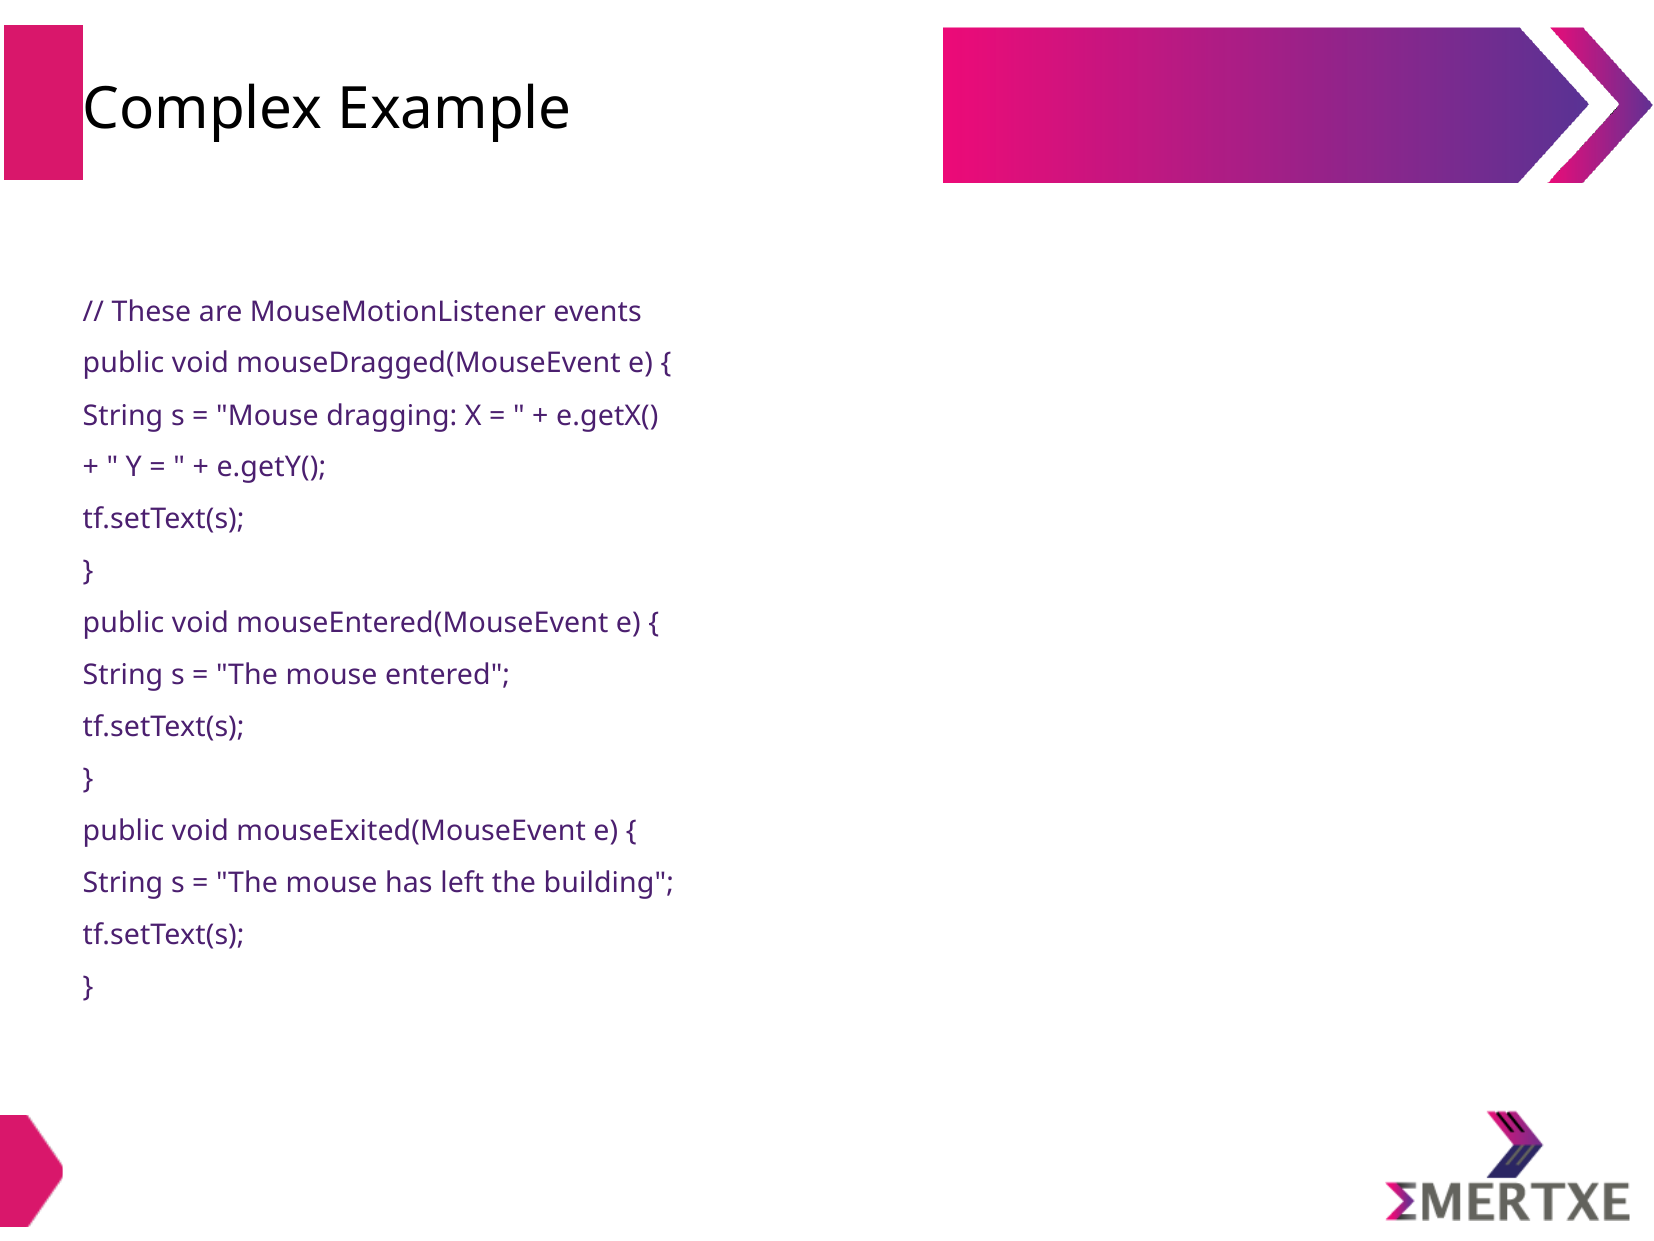

# Complex Example
// These are MouseMotionListener events
public void mouseDragged(MouseEvent e) {
String s = "Mouse dragging: X = " + e.getX()
+ " Y = " + e.getY();
tf.setText(s);
}
public void mouseEntered(MouseEvent e) {
String s = "The mouse entered";
tf.setText(s);
}
public void mouseExited(MouseEvent e) {
String s = "The mouse has left the building";
tf.setText(s);
}